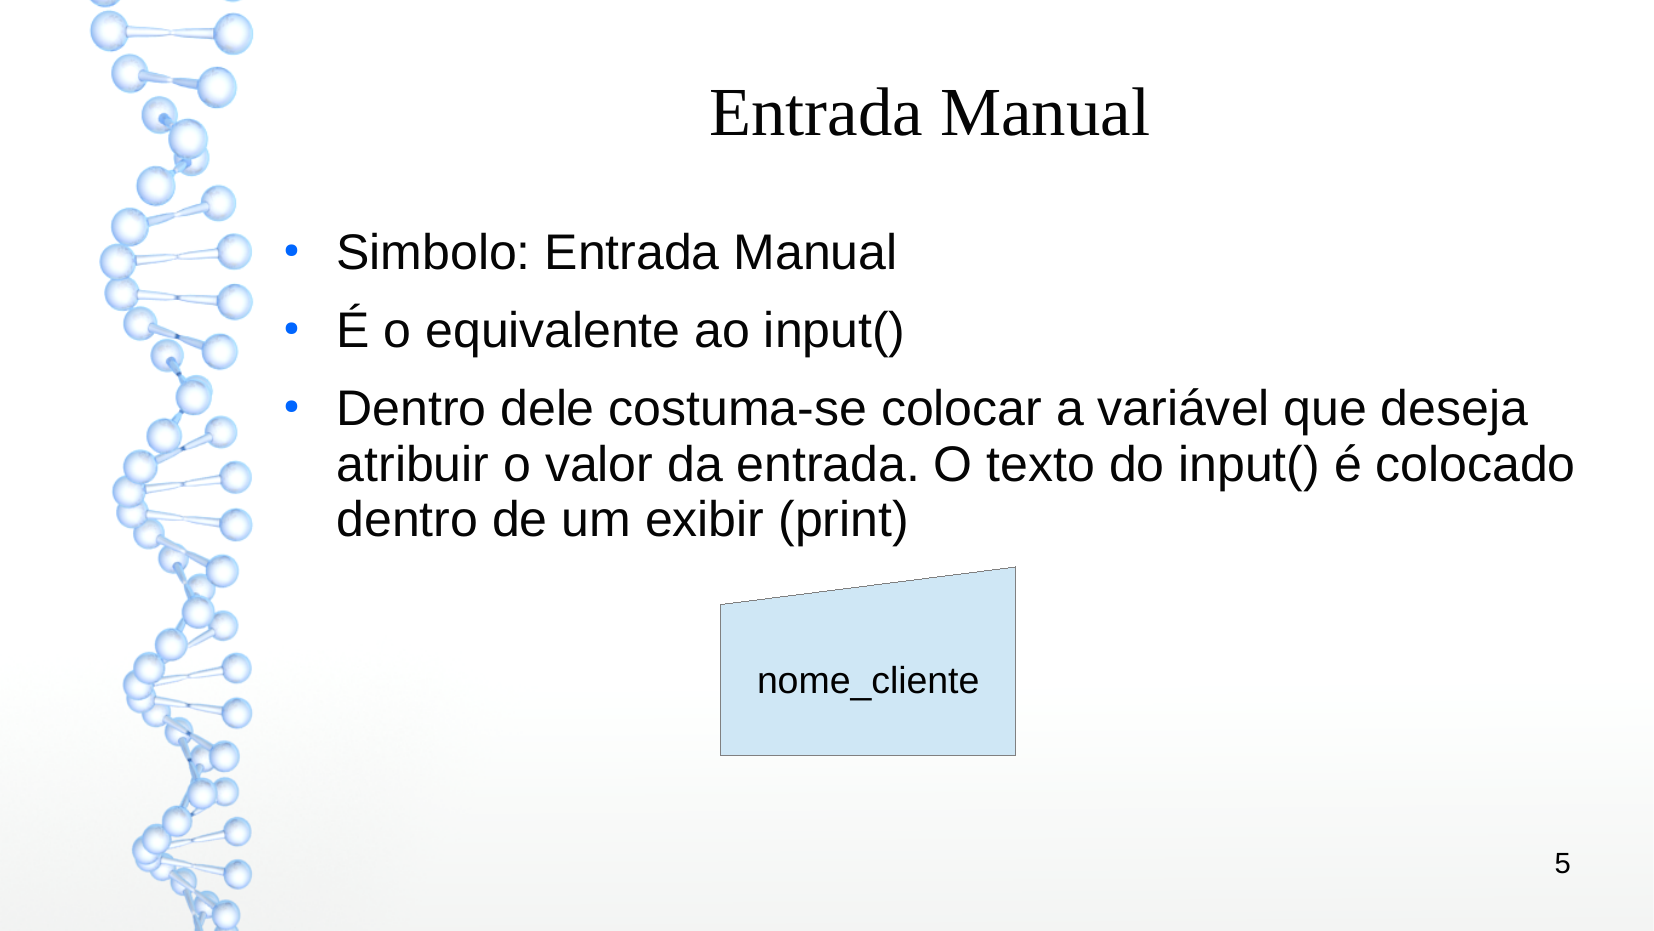

# Entrada Manual
Simbolo: Entrada Manual
É o equivalente ao input()
Dentro dele costuma-se colocar a variável que deseja atribuir o valor da entrada. O texto do input() é colocado dentro de um exibir (print)
nome_cliente
5